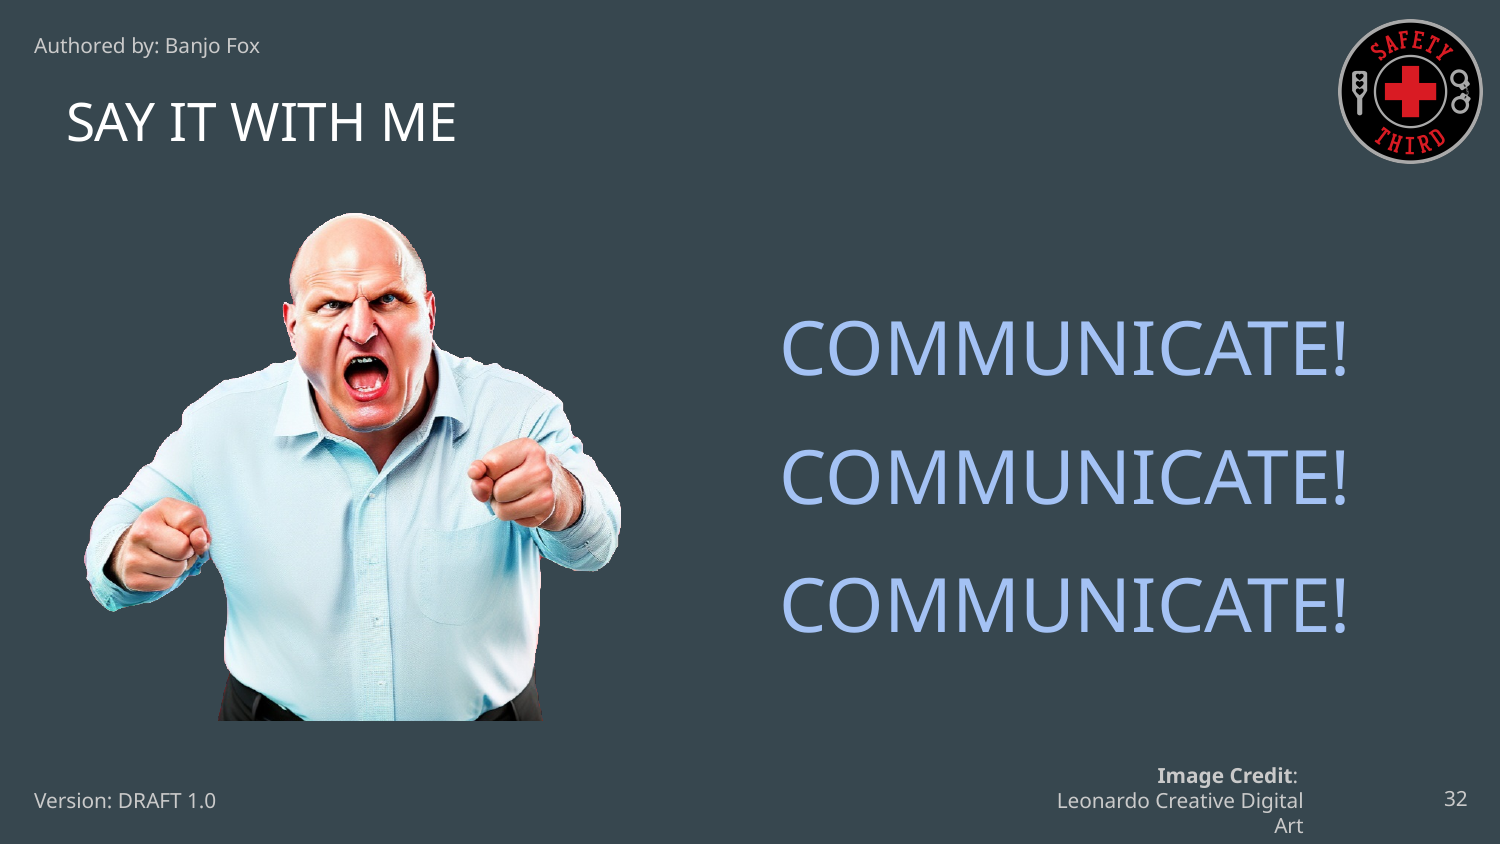

# SAY IT WITH ME
COMMUNICATE!
COMMUNICATE!
COMMUNICATE!
Image Credit:
Leonardo Creative Digital Art